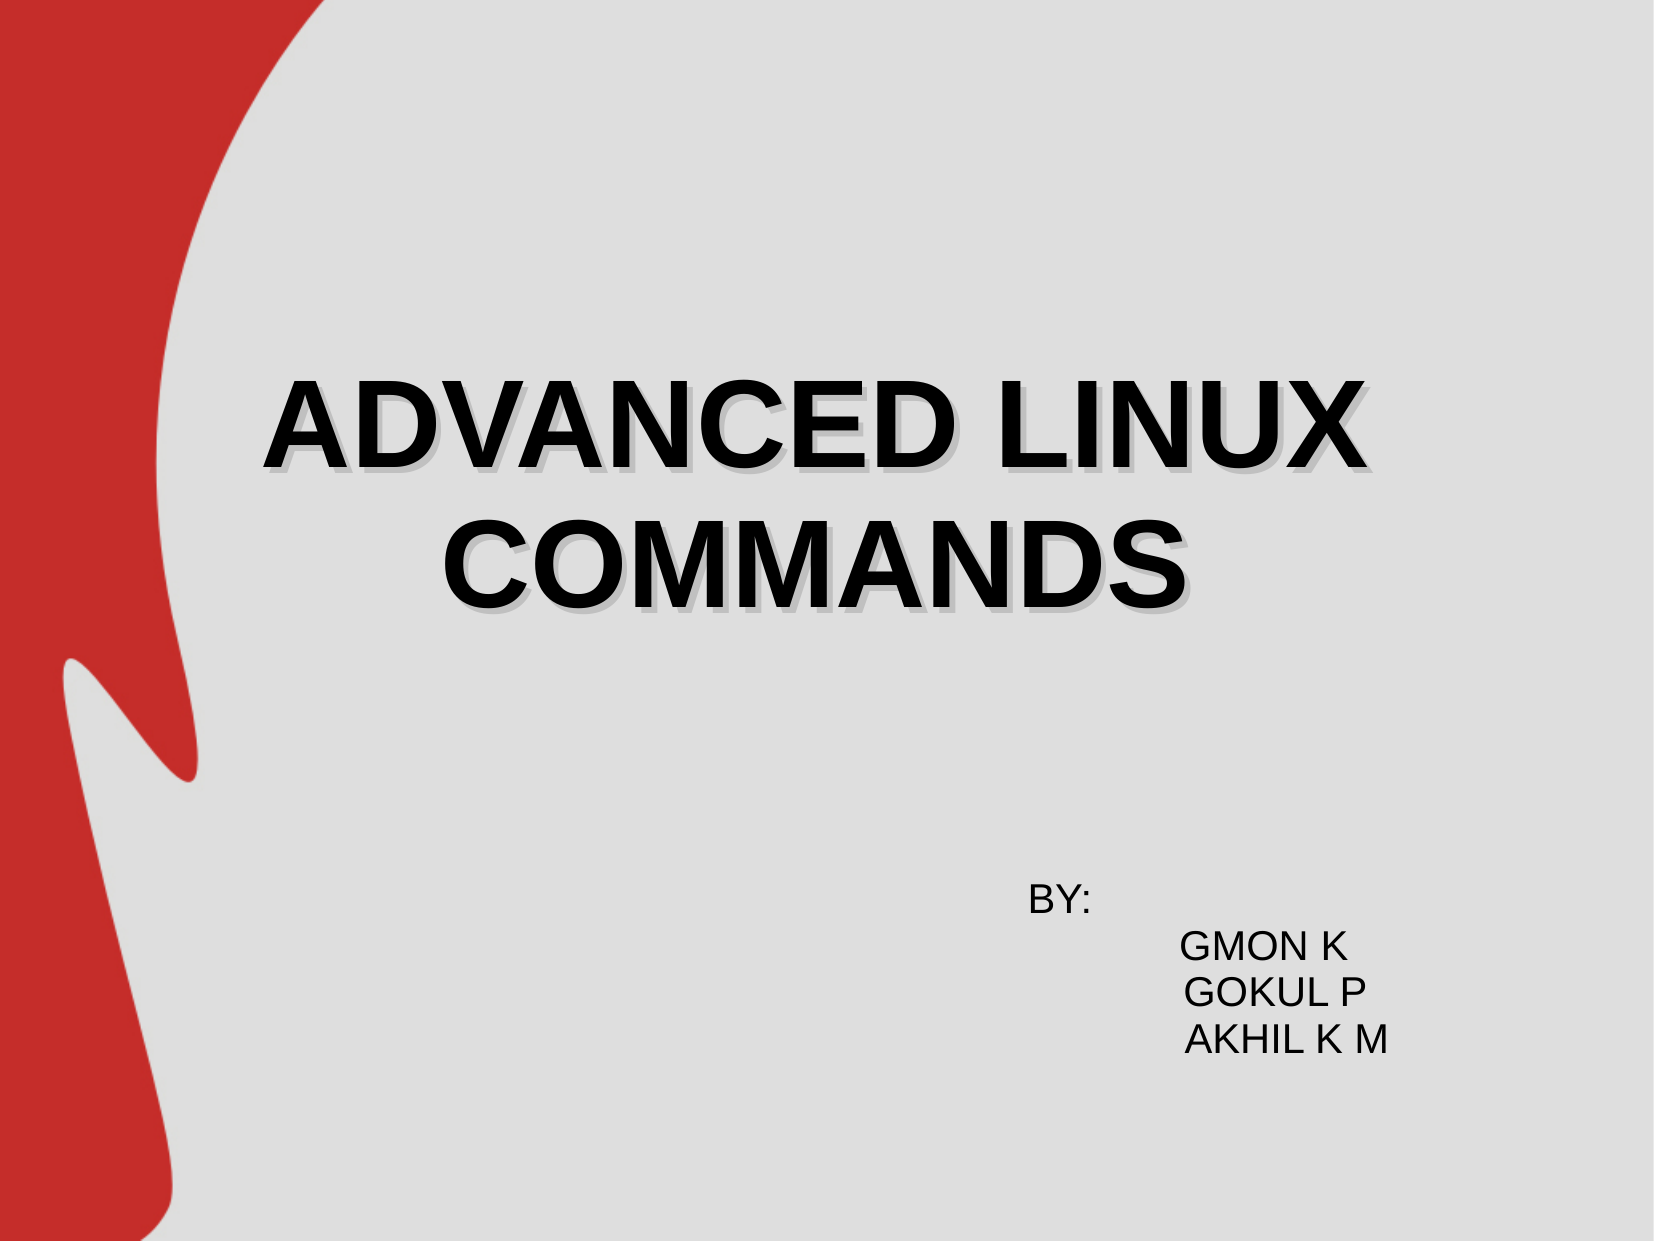

# ADVANCED LINUX COMMANDS
BY:
GMON K
 GOKUL P
 AKHIL K M